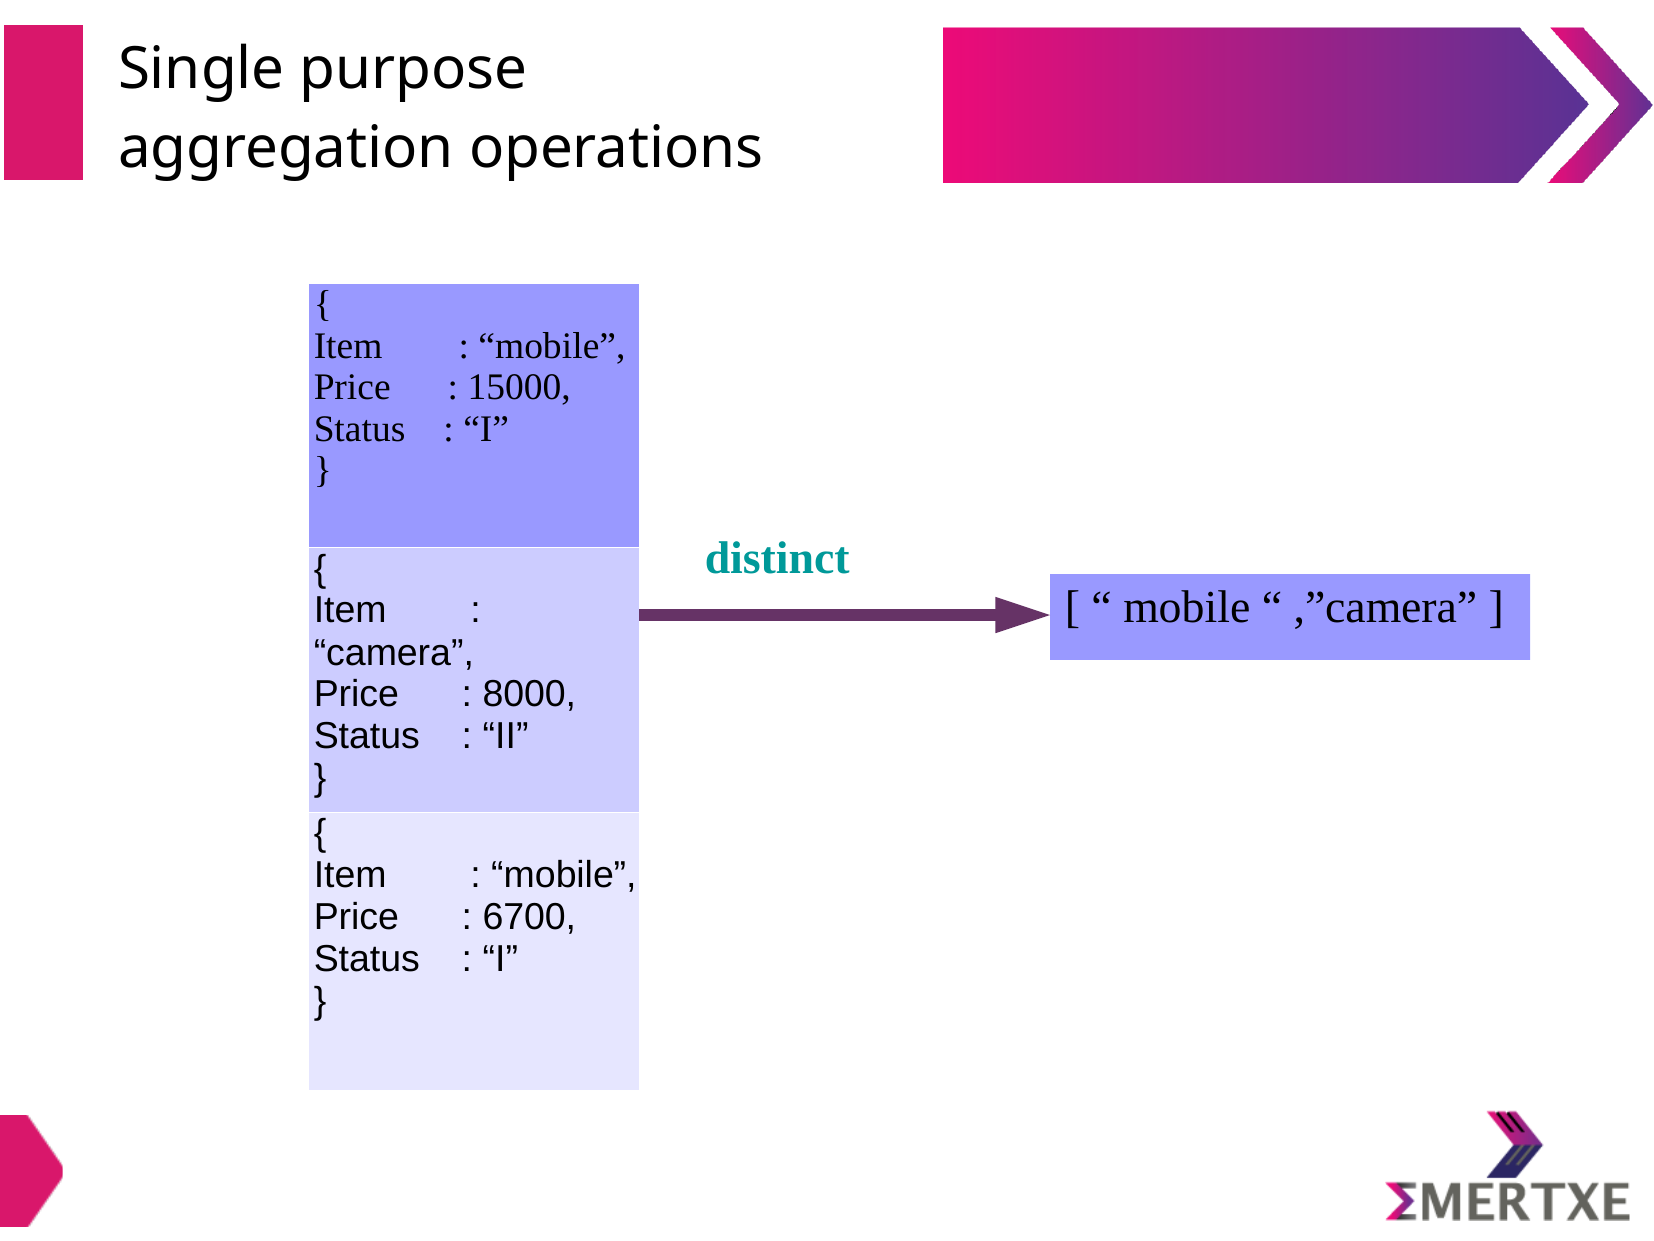

# Single purpose aggregation operations
| { Item : “mobile”, Price : 15000, Status : “I” } |
| --- |
| { Item : “camera”, Price : 8000, Status : “II” } |
| { Item : “mobile”, Price : 6700, Status : “I” } |
distinct
[ “ mobile “ ,”camera” ]